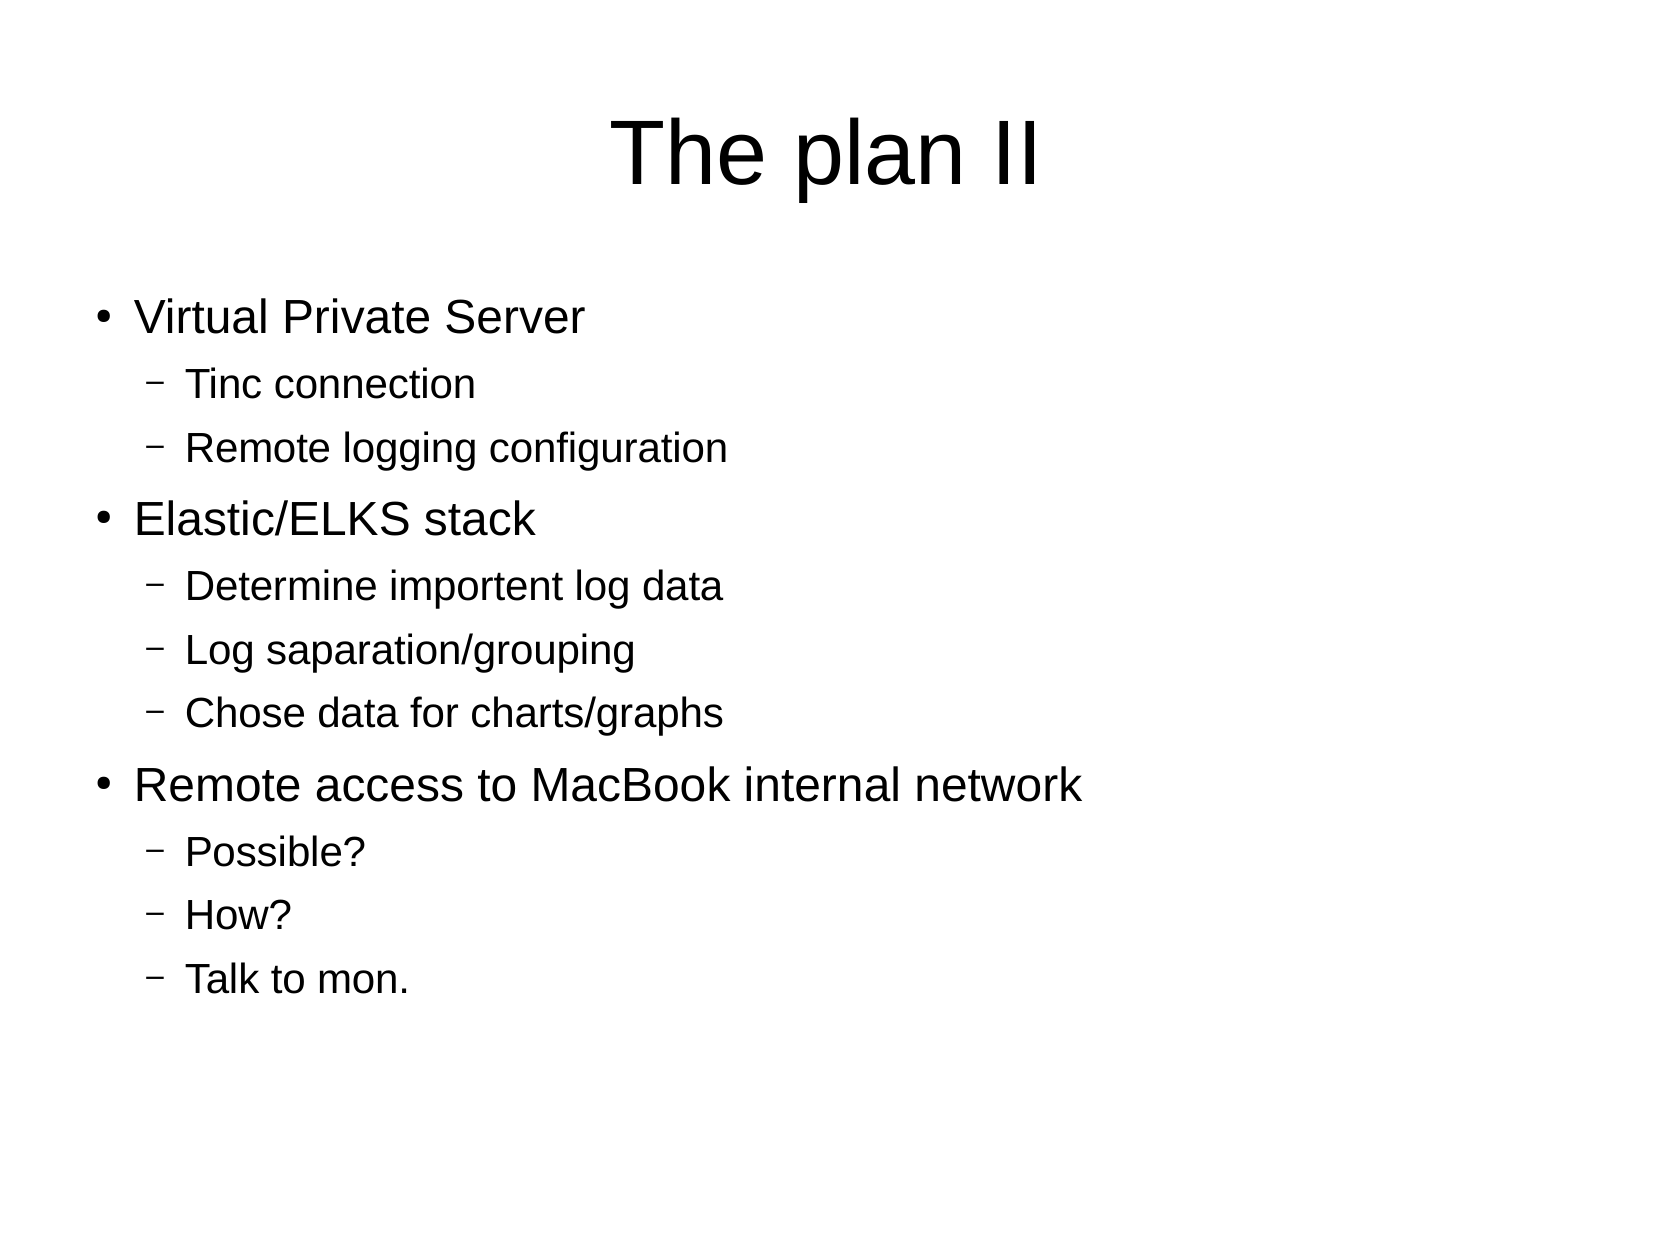

# The plan II
Virtual Private Server
Tinc connection
Remote logging configuration
Elastic/ELKS stack
Determine importent log data
Log saparation/grouping
Chose data for charts/graphs
Remote access to MacBook internal network
Possible?
How?
Talk to mon.